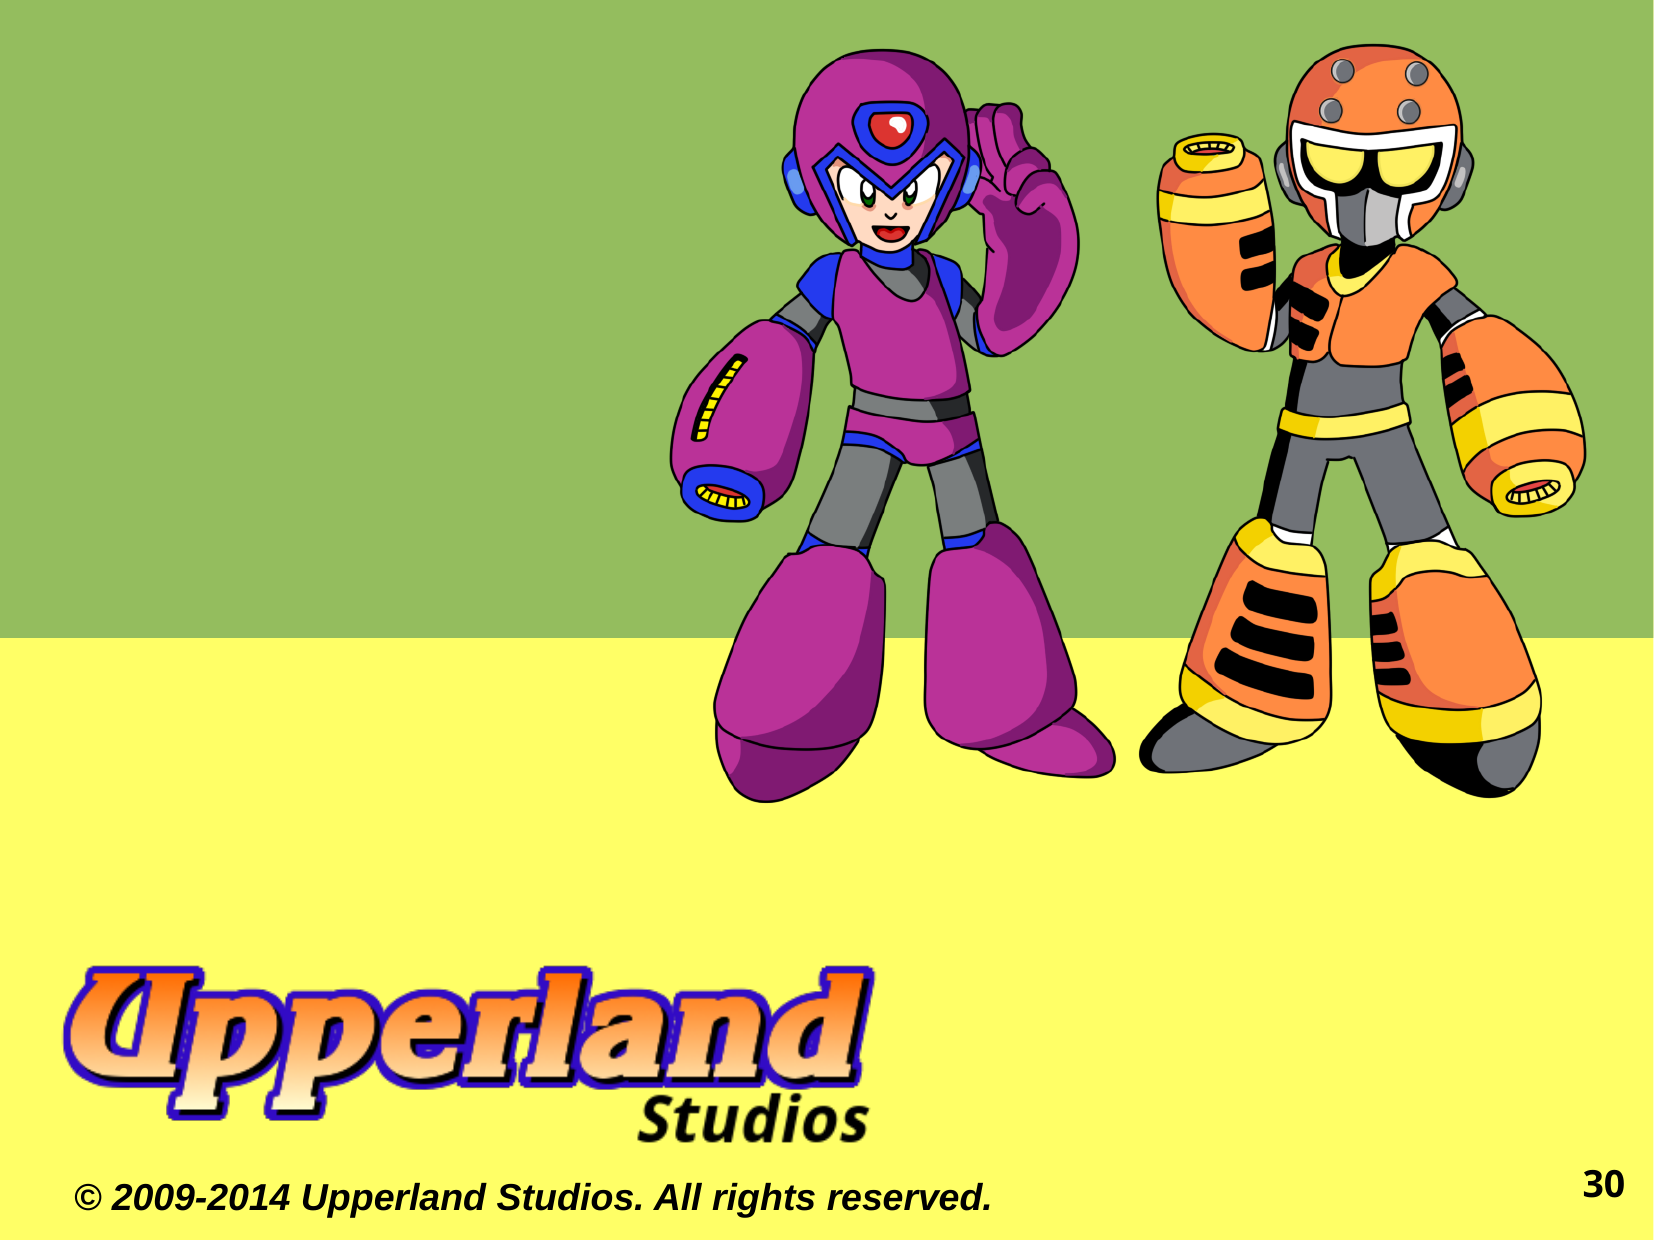

30
© 2009-2014 Upperland Studios. All rights reserved.